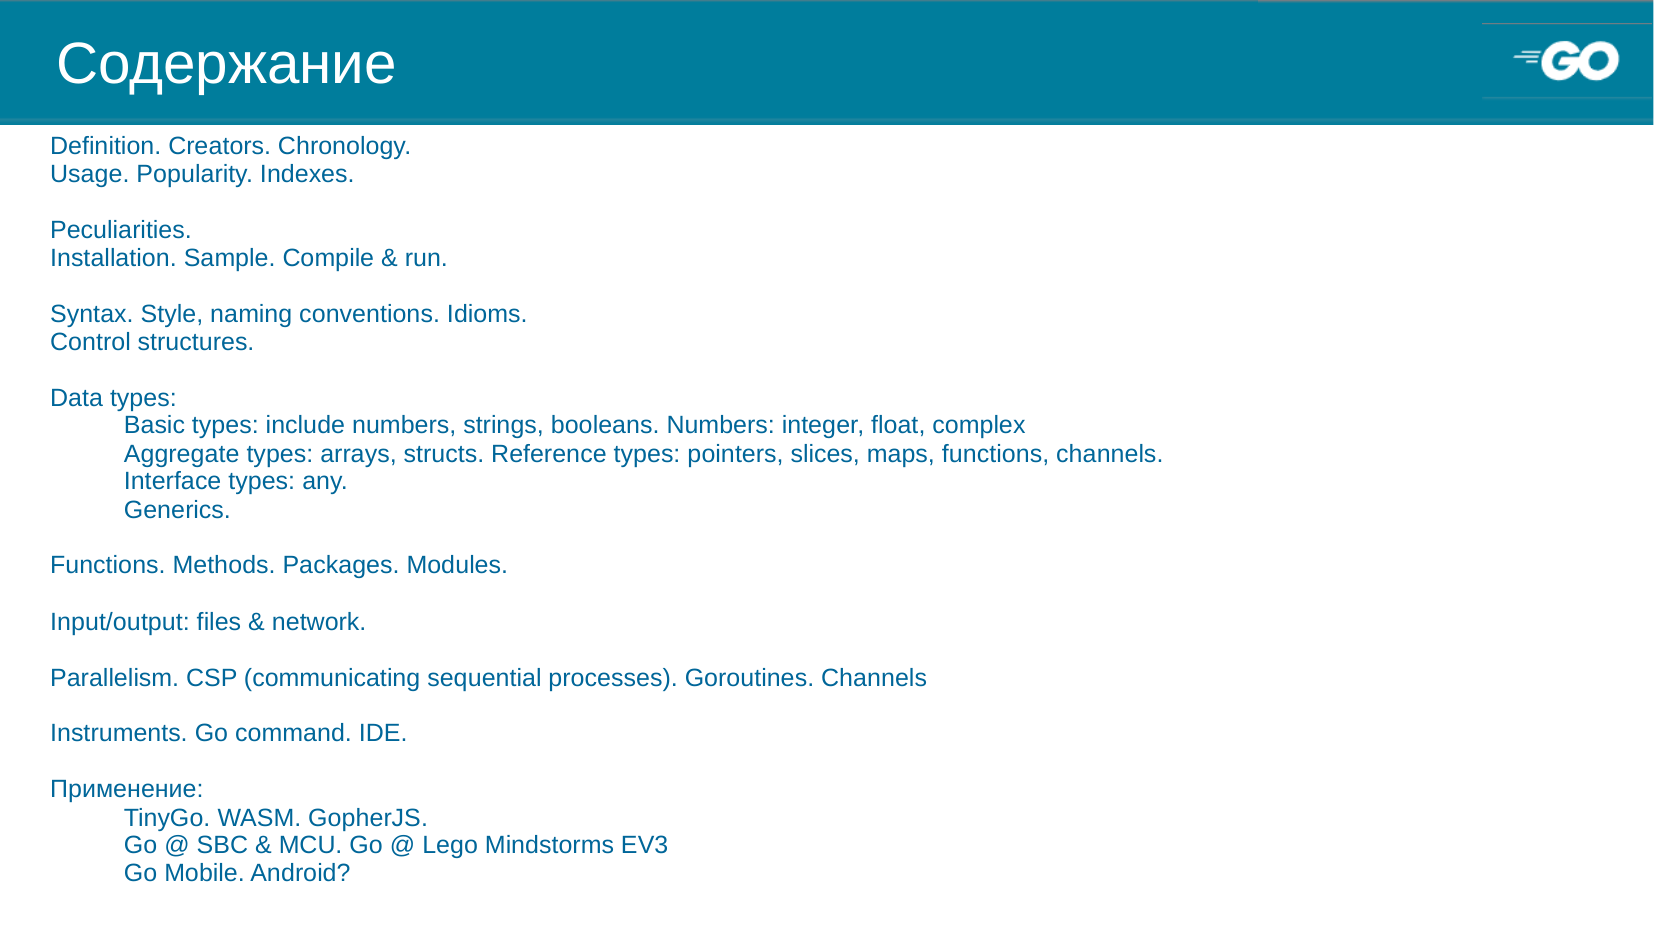

Содержание
Definition. Creators. Chronology.
Usage. Popularity. Indexes.
Peculiarities.
Installation. Sample. Compile & run.
Syntax. Style, naming conventions. Idioms.
Control structures.
Data types:
	Basic types: include numbers, strings, booleans. Numbers: integer, float, complex
	Aggregate types: arrays, structs. Reference types: pointers, slices, maps, functions, channels.
	Interface types: any.
	Generics.
Functions. Methods. Packages. Modules.
Input/output: files & network.
Parallelism. CSP (communicating sequential processes). Goroutines. Channels
Instruments. Go command. IDE.
Применение:
	TinyGo. WASM. GopherJS.
	Go @ SBC & MCU. Go @ Lego Mindstorms EV3
	Go Mobile. Android?